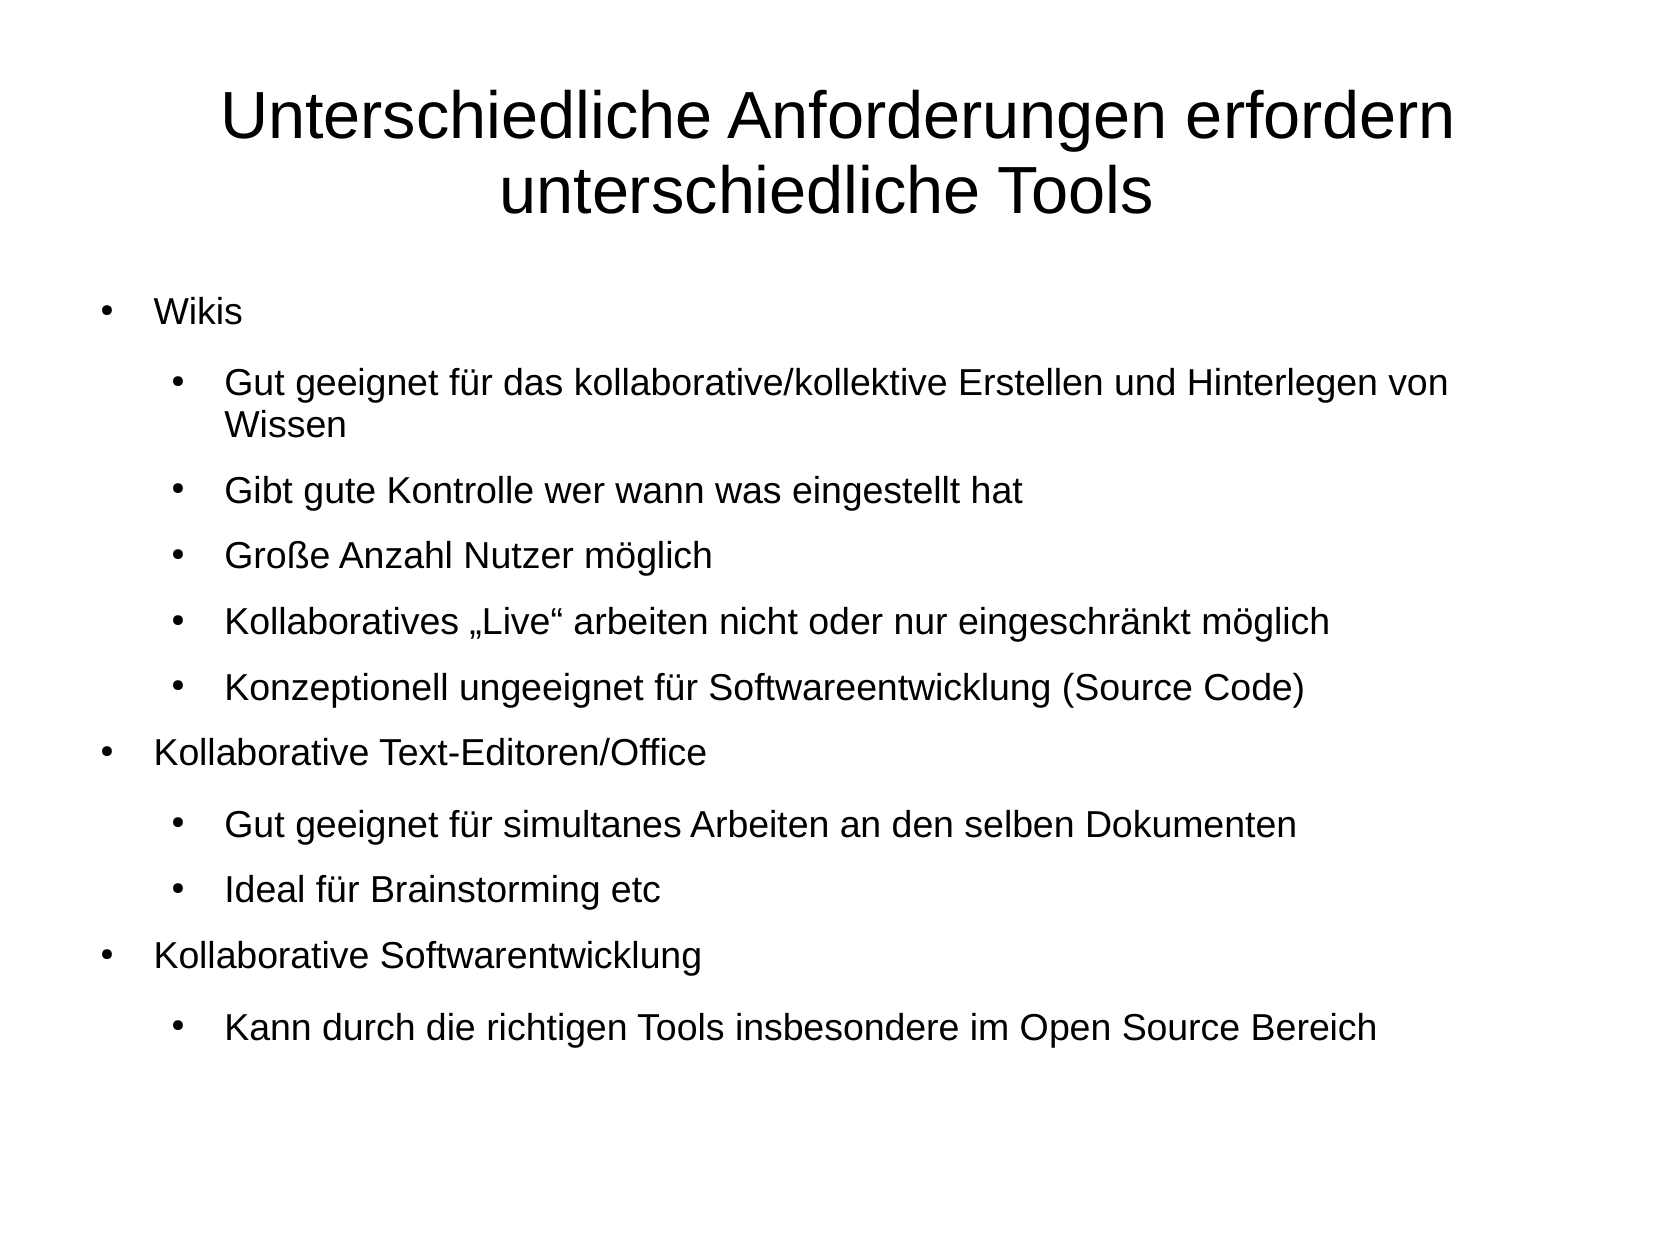

# Unterschiedliche Anforderungen erfordern unterschiedliche Tools
Wikis
Gut geeignet für das kollaborative/kollektive Erstellen und Hinterlegen von Wissen
Gibt gute Kontrolle wer wann was eingestellt hat
Große Anzahl Nutzer möglich
Kollaboratives „Live“ arbeiten nicht oder nur eingeschränkt möglich
Konzeptionell ungeeignet für Softwareentwicklung (Source Code)
Kollaborative Text-Editoren/Office
Gut geeignet für simultanes Arbeiten an den selben Dokumenten
Ideal für Brainstorming etc
Kollaborative Softwarentwicklung
Kann durch die richtigen Tools insbesondere im Open Source Bereich